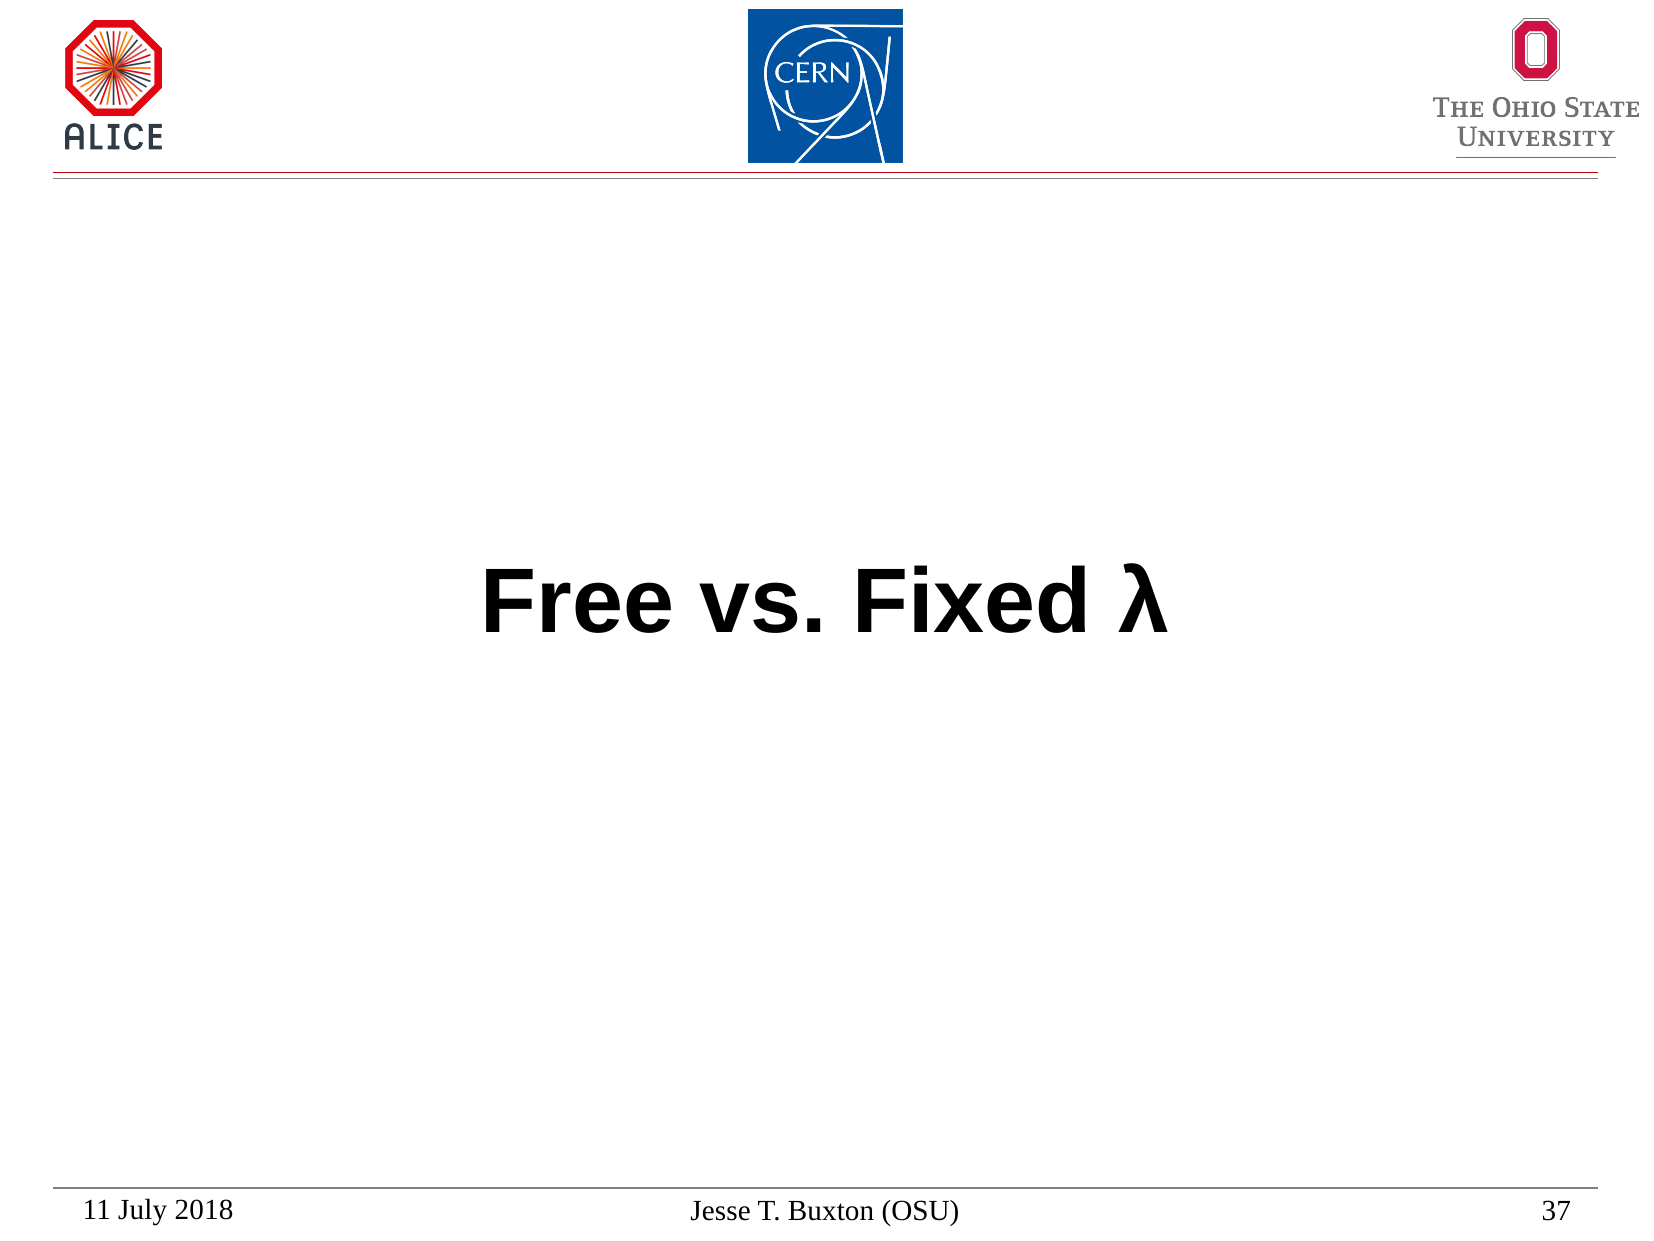

# Free vs. Fixed λ
11 July 2018
Jesse T. Buxton (OSU)
37